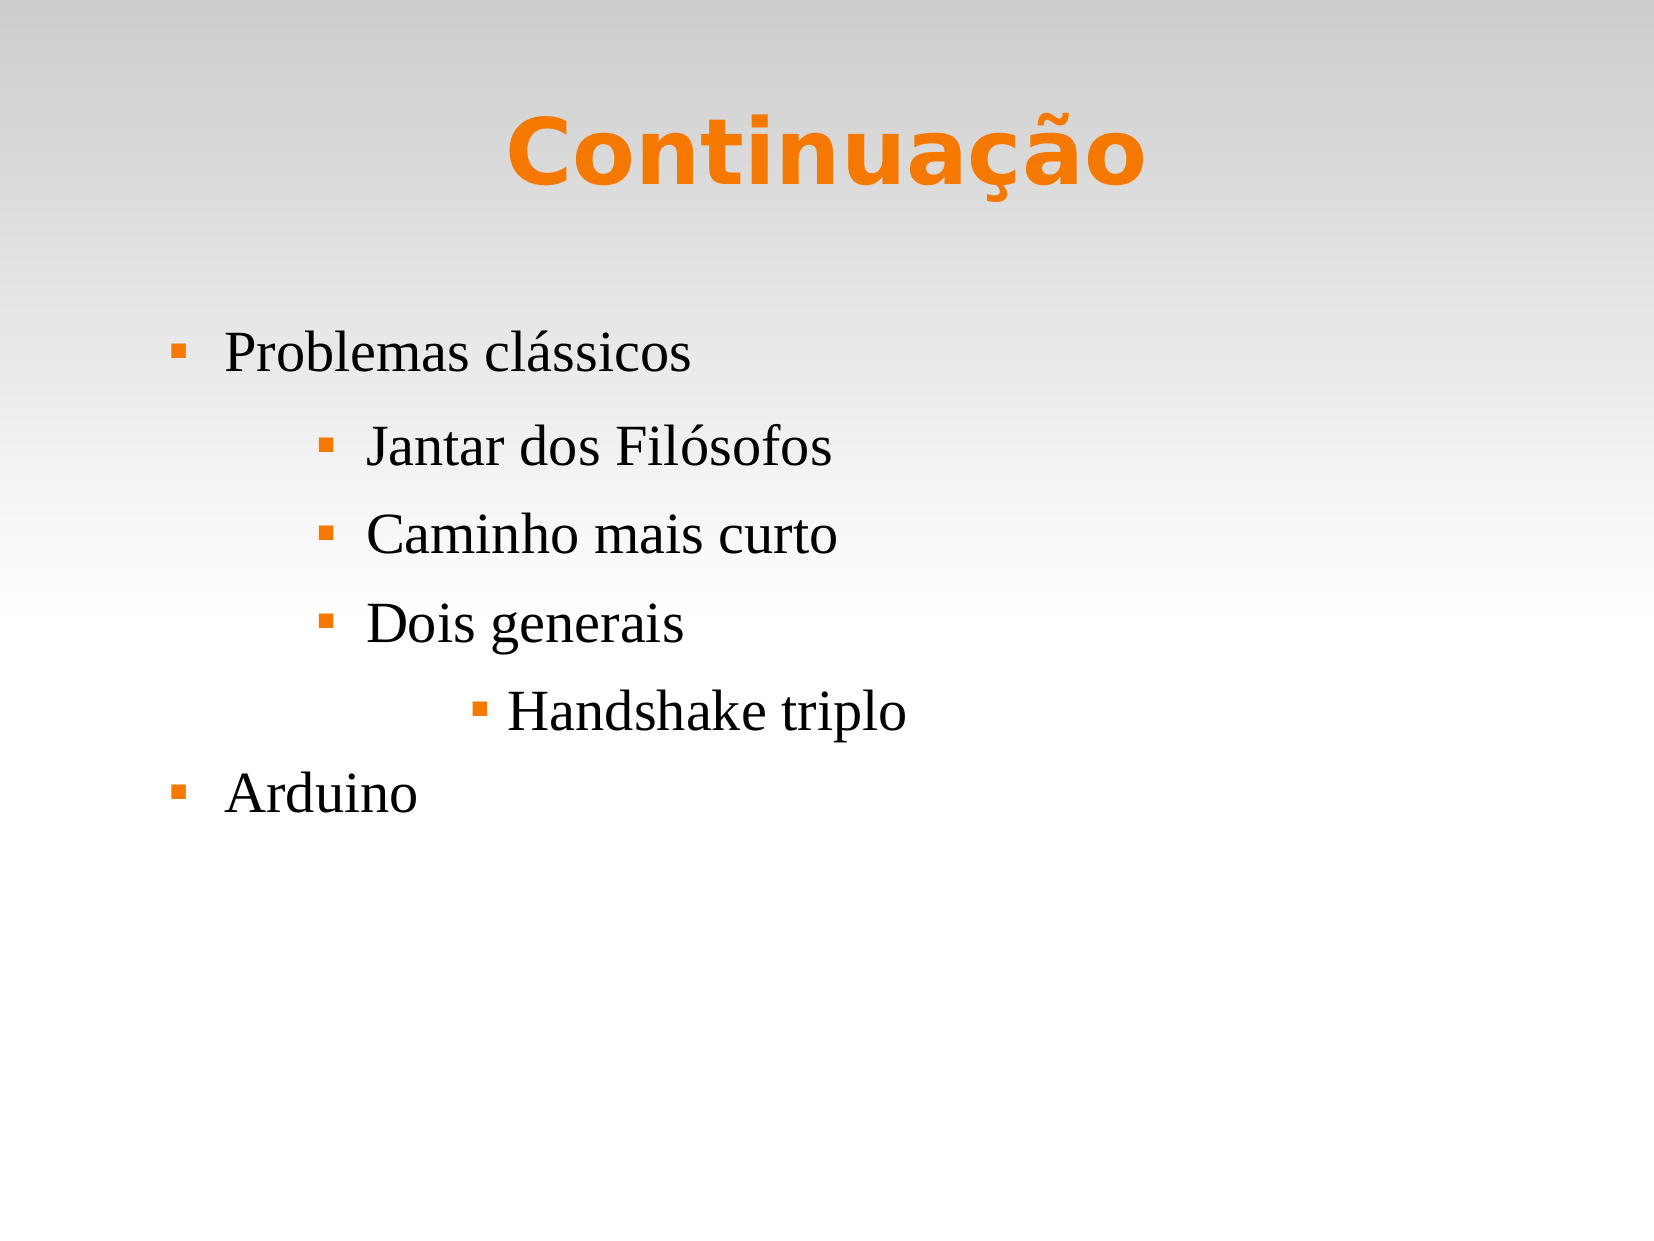

# Continuação
Problemas clássicos
Jantar dos Filósofos
Caminho mais curto
Dois generais
Handshake triplo
Arduino